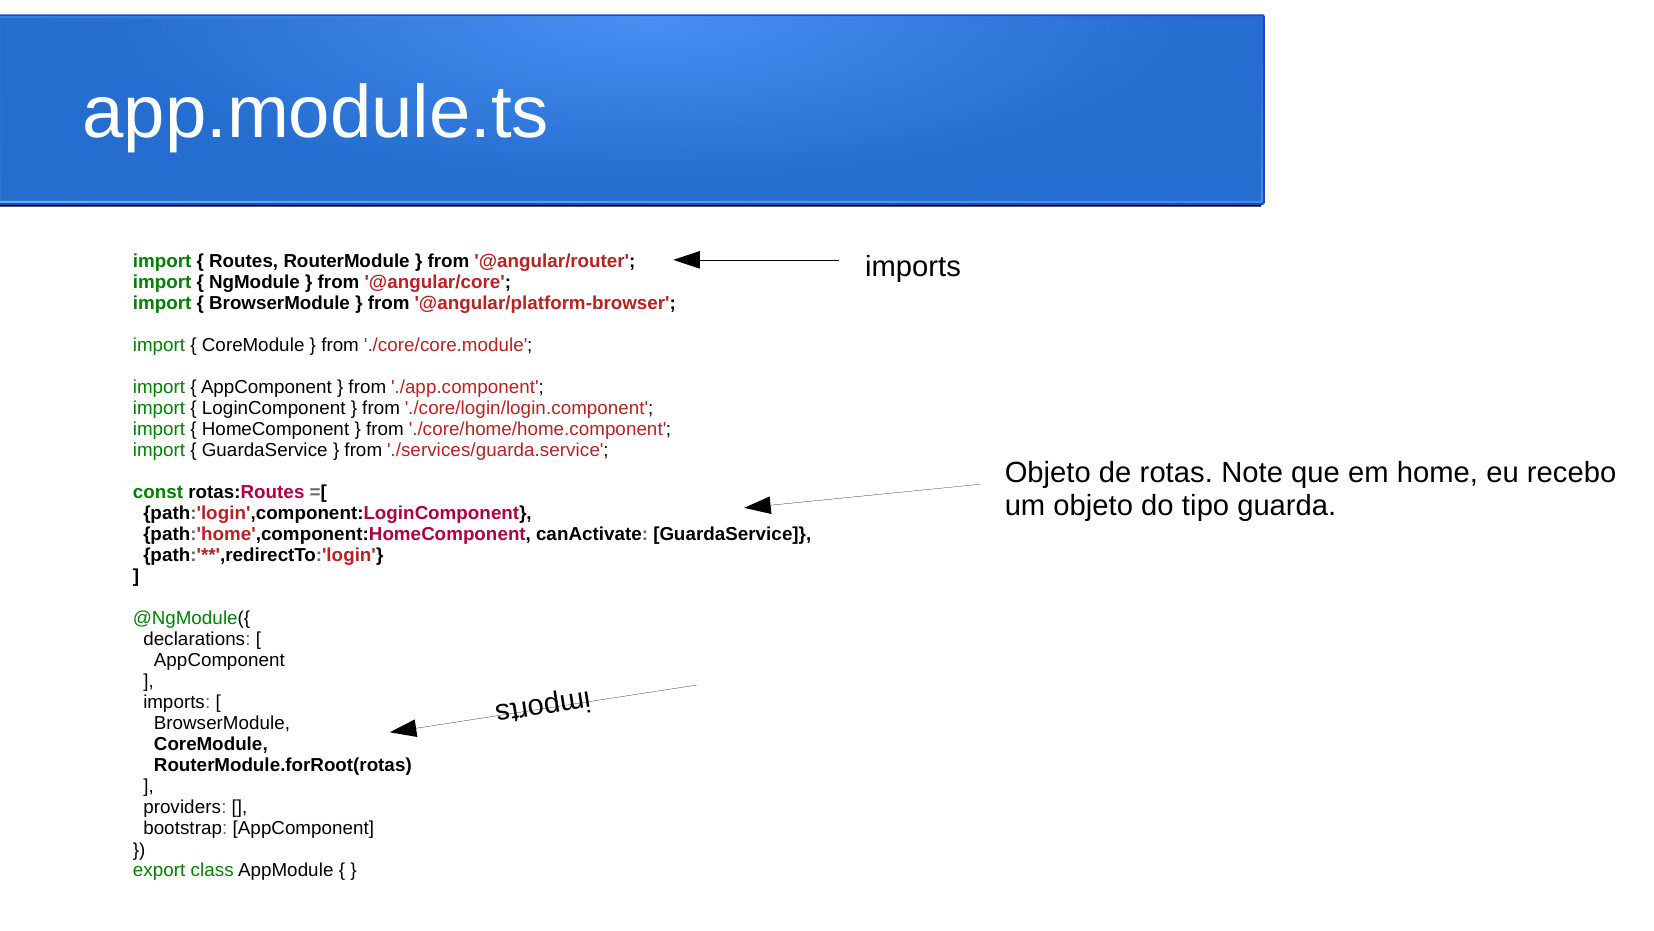

# app.module.ts
import { Routes, RouterModule } from '@angular/router';
import { NgModule } from '@angular/core';
import { BrowserModule } from '@angular/platform-browser';
import { CoreModule } from './core/core.module';
import { AppComponent } from './app.component';
import { LoginComponent } from './core/login/login.component';
import { HomeComponent } from './core/home/home.component';
import { GuardaService } from './services/guarda.service';
const rotas:Routes =[
 {path:'login',component:LoginComponent},
 {path:'home',component:HomeComponent, canActivate: [GuardaService]},
 {path:'**',redirectTo:'login'}
]
@NgModule({
 declarations: [
 AppComponent
 ],
 imports: [
 BrowserModule,
 CoreModule,
 RouterModule.forRoot(rotas)
 ],
 providers: [],
 bootstrap: [AppComponent]
})
export class AppModule { }
imports
Objeto de rotas. Note que em home, eu recebo
um objeto do tipo guarda.
imports